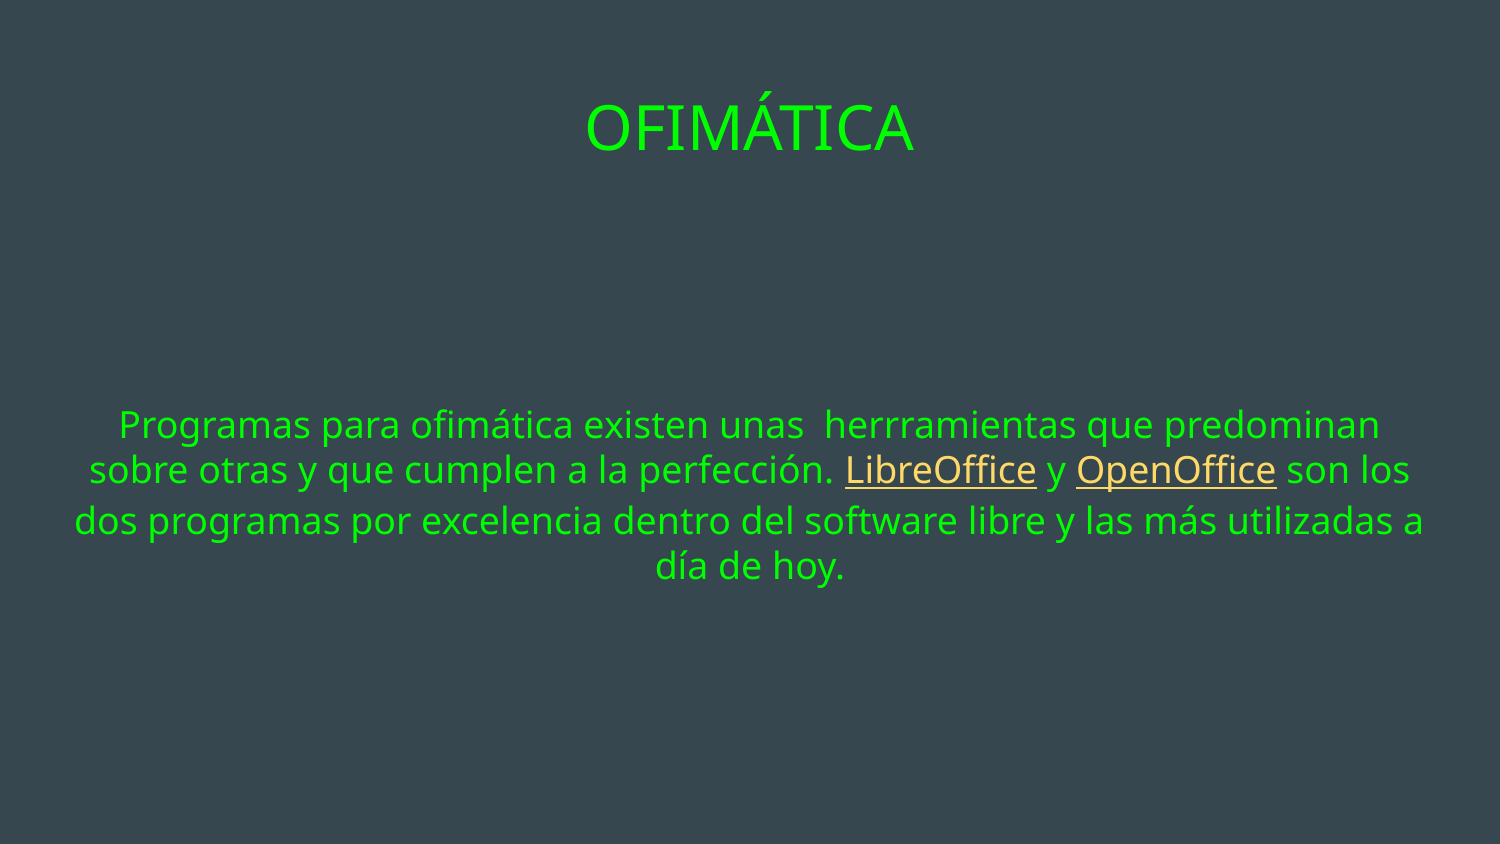

# OFIMÁTICA
Programas para ofimática existen unas herrramientas que predominan sobre otras y que cumplen a la perfección. LibreOffice y OpenOffice son los dos programas por excelencia dentro del software libre y las más utilizadas a día de hoy.